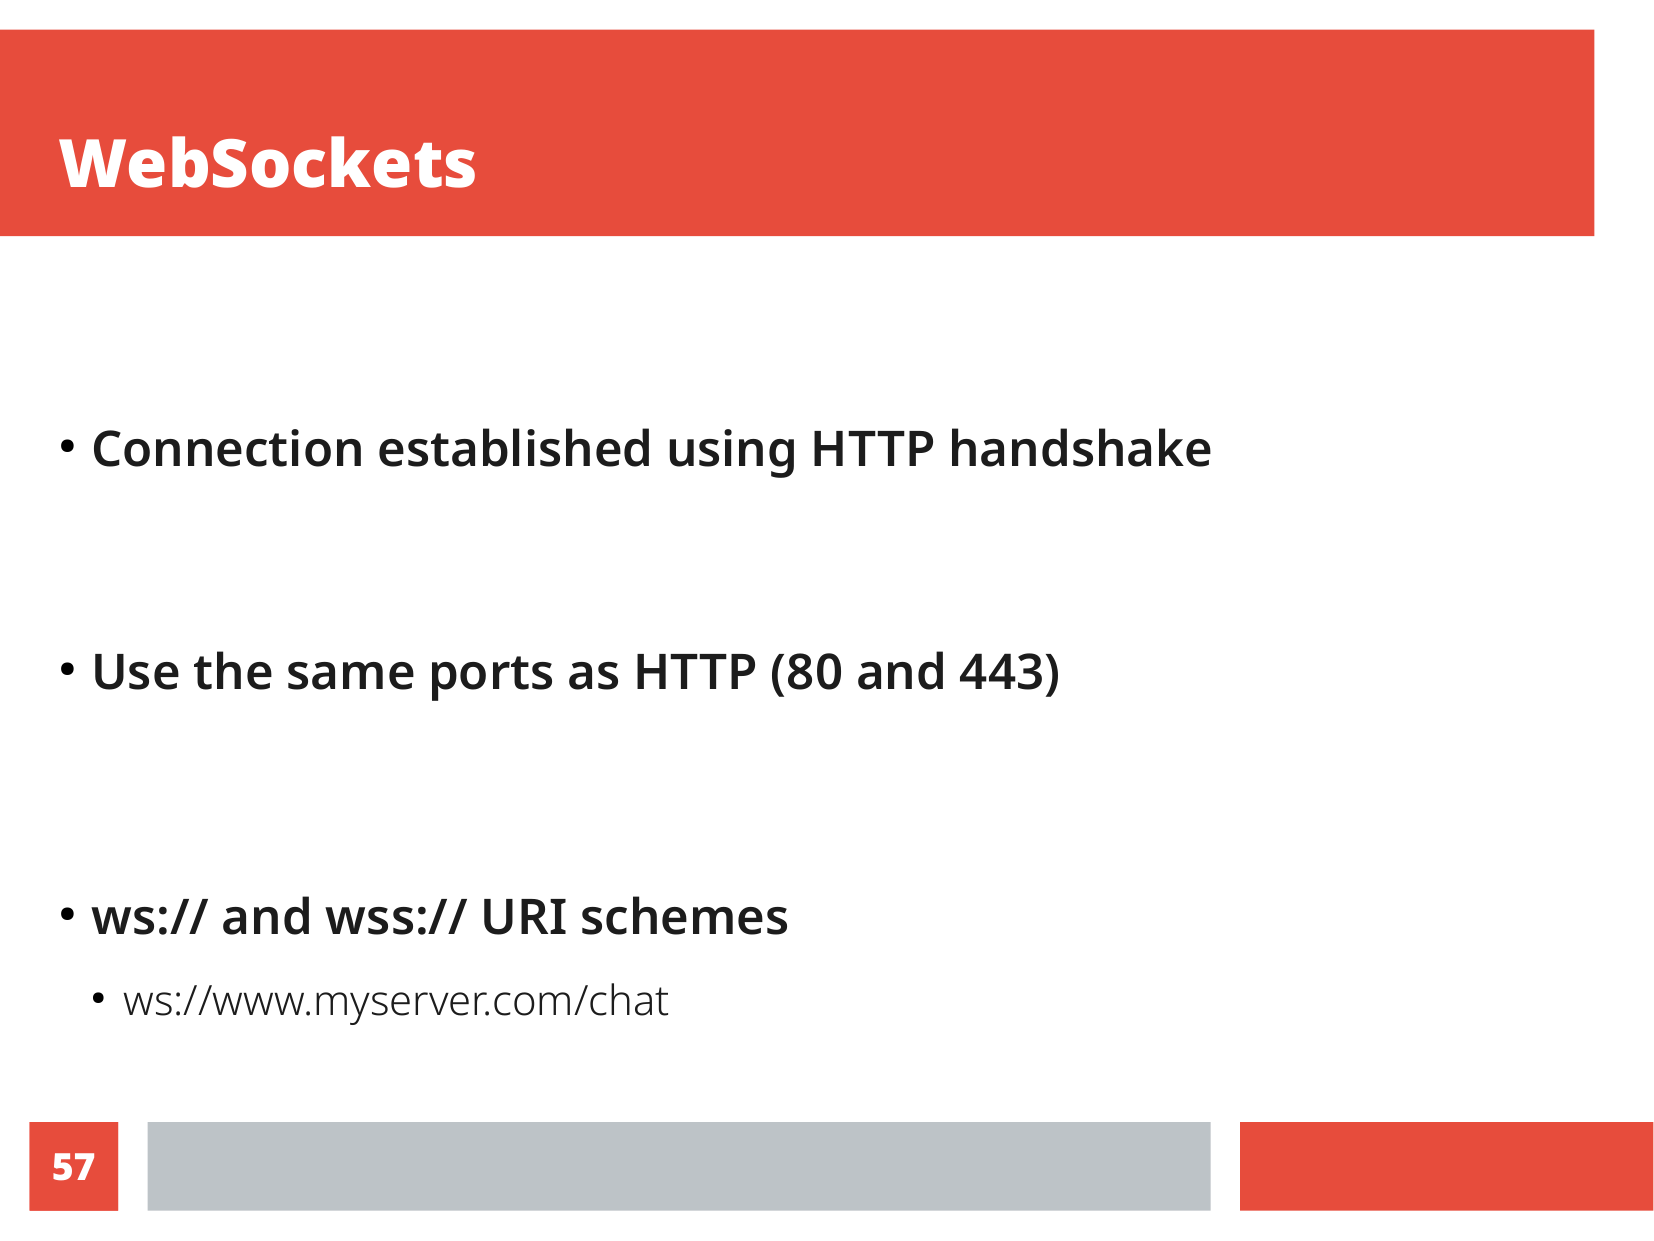

# WebSockets
Connection established using HTTP handshake
Use the same ports as HTTP (80 and 443)
ws:// and wss:// URI schemes
ws://www.myserver.com/chat
57